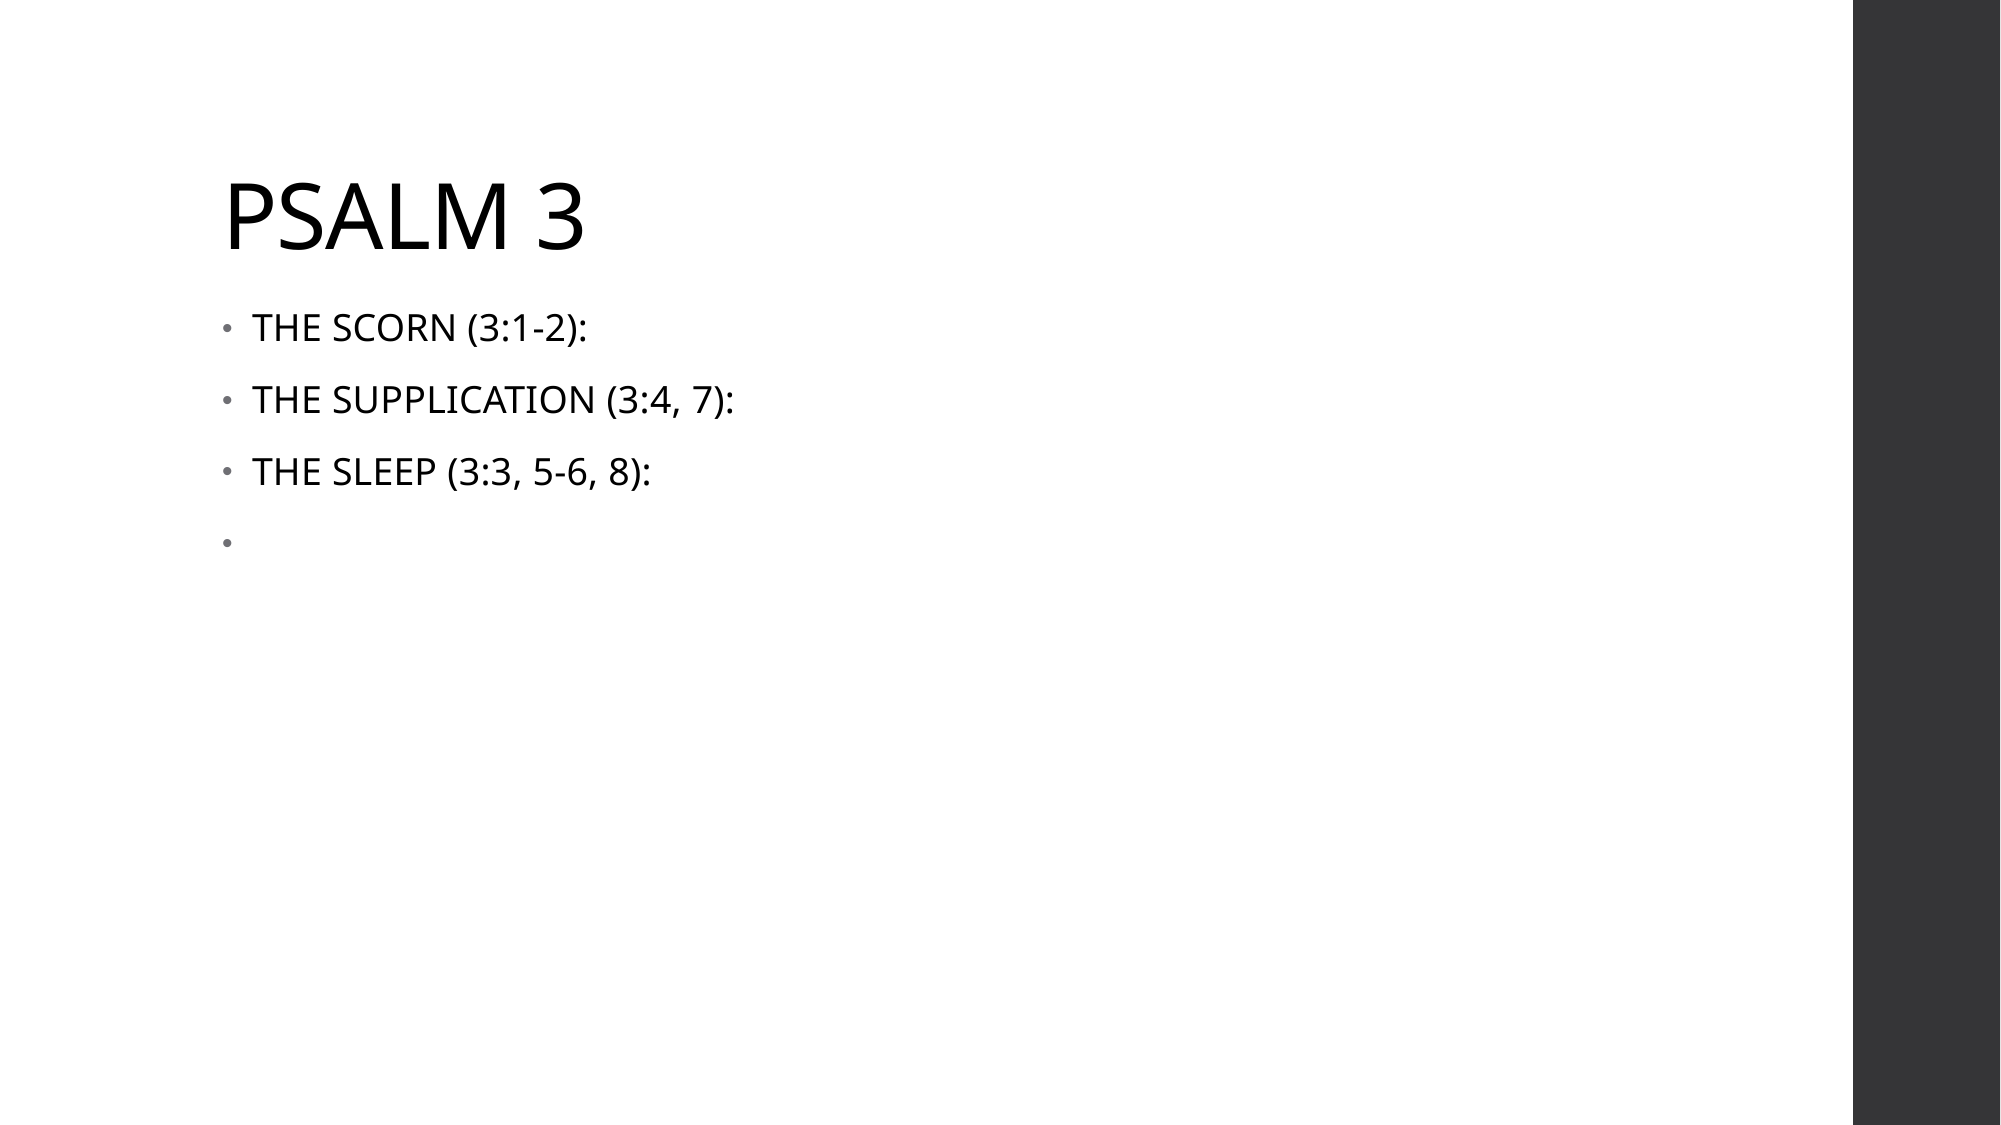

# PSALM 3
THE SCORN (3:1-2):
THE SUPPLICATION (3:4, 7):
THE SLEEP (3:3, 5-6, 8):